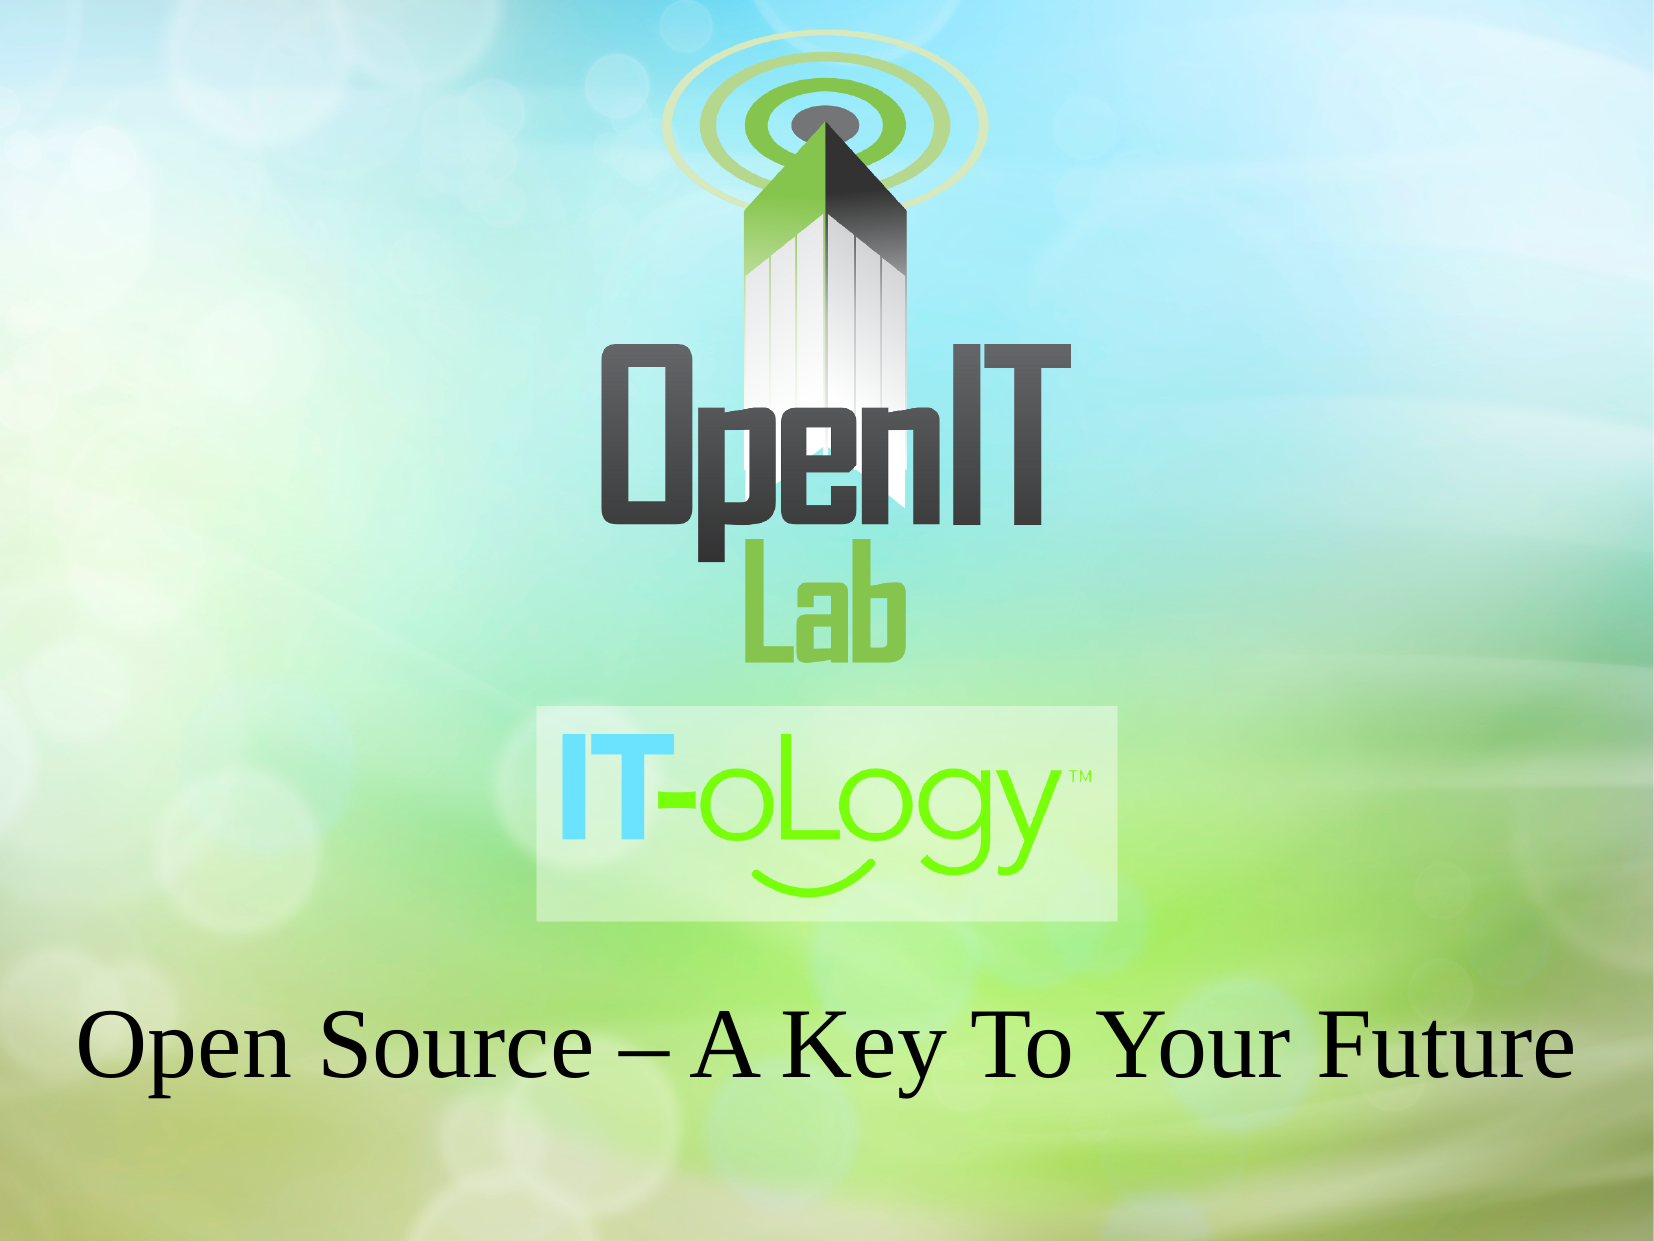

# Open Source – A Key To Your Future